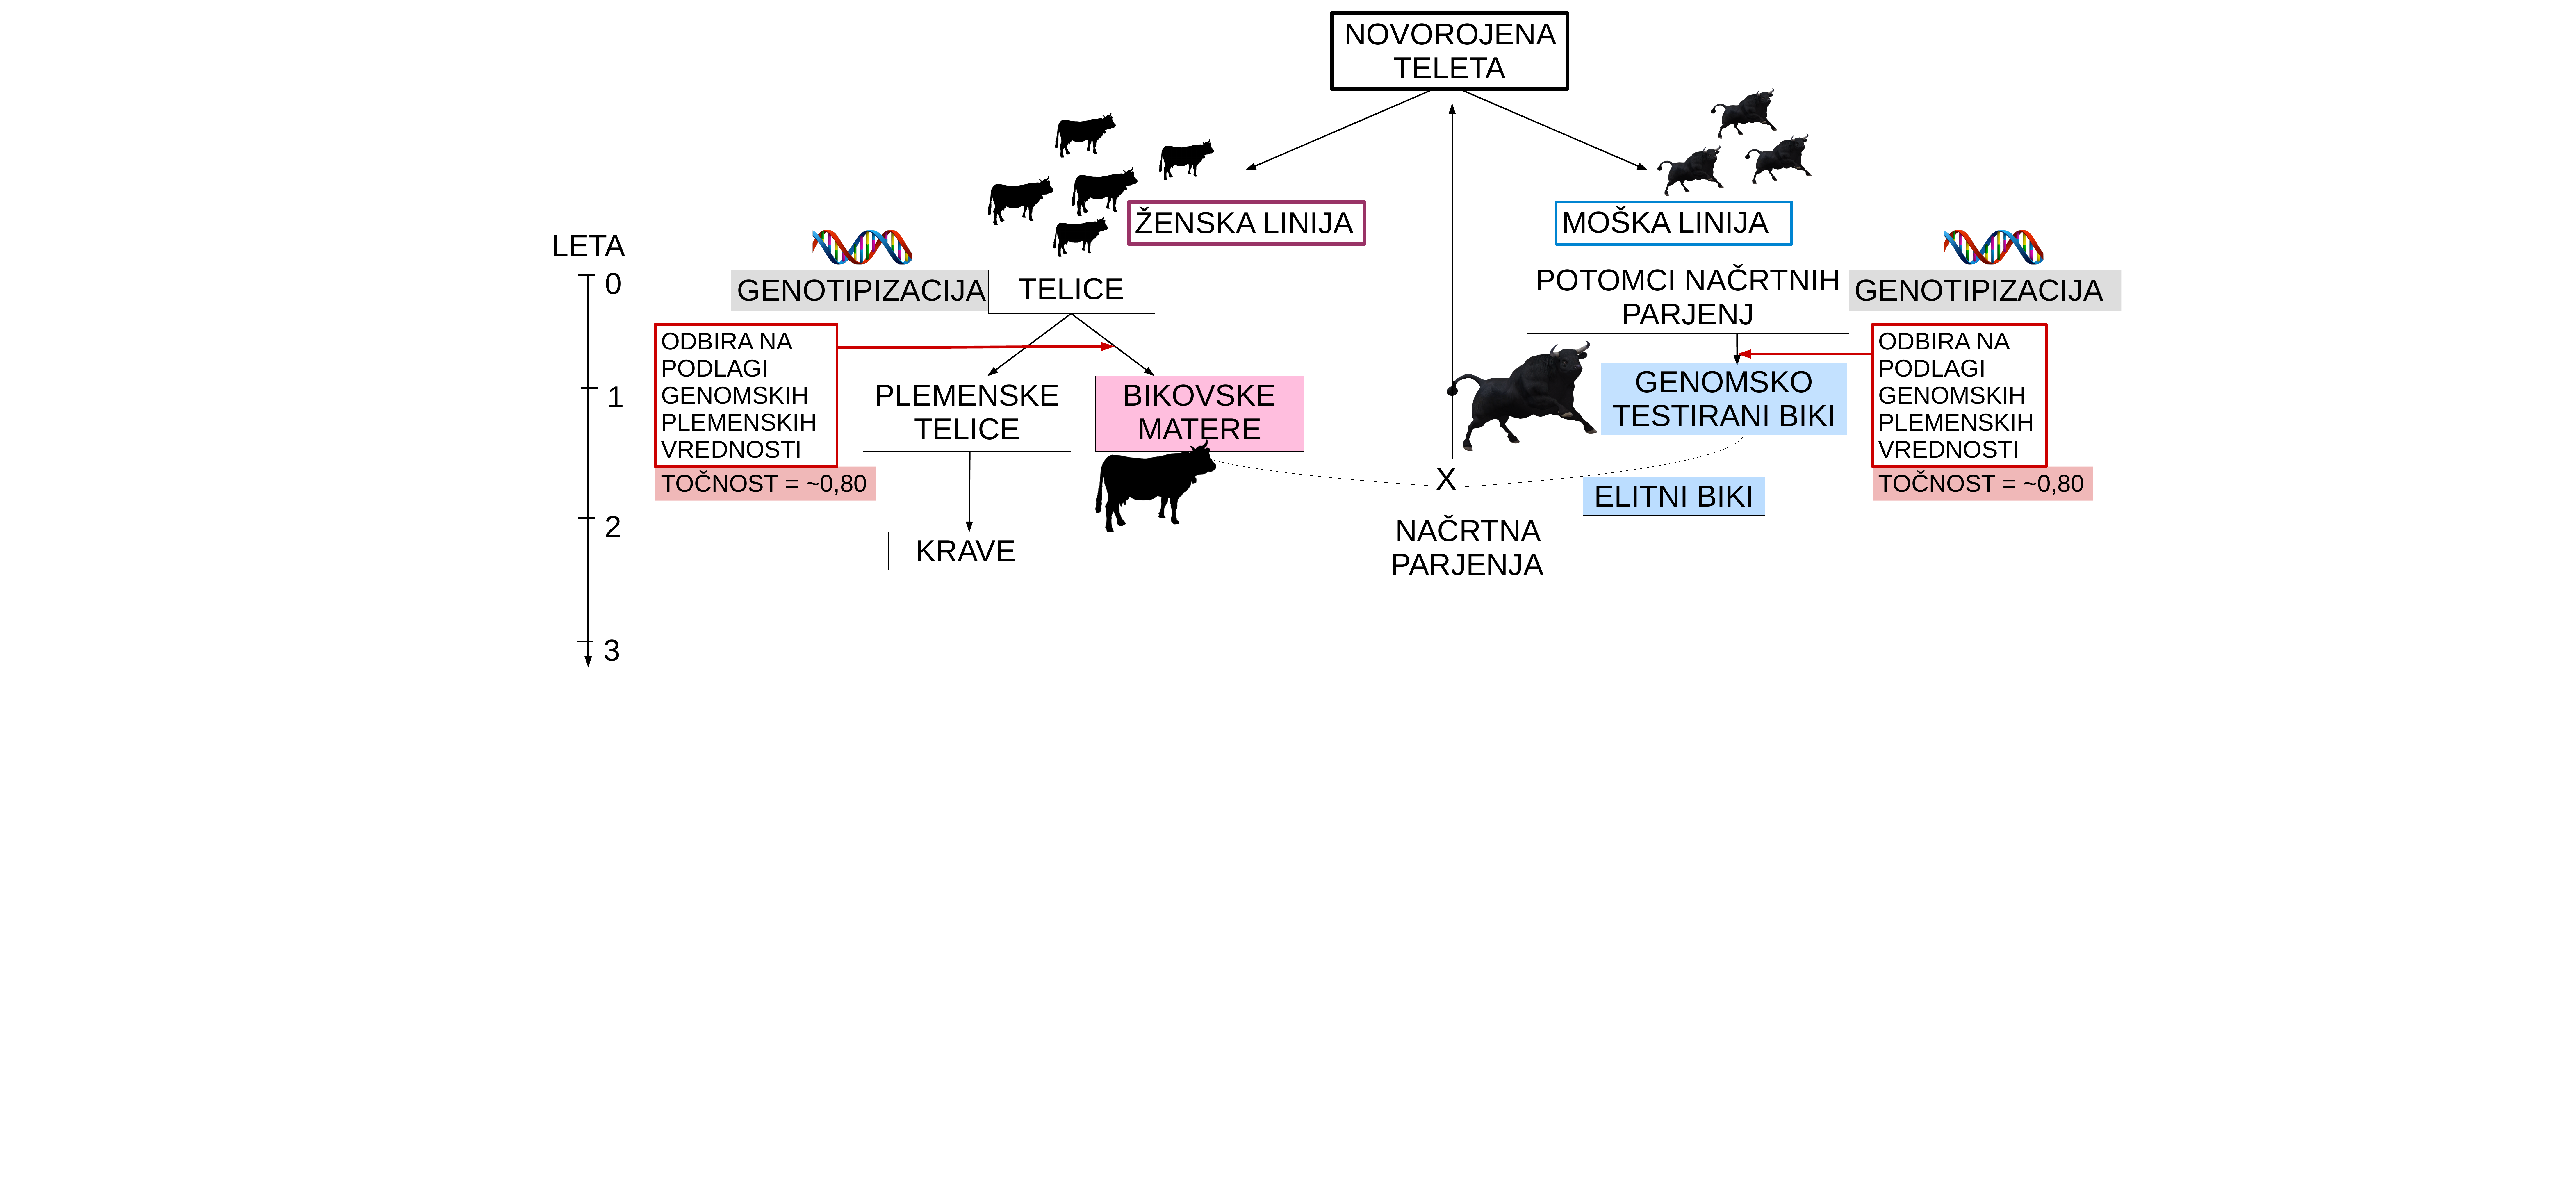

NOVOROJENA TELETA
MOŠKA LINIJA
ŽENSKA LINIJA
LETA
POTOMCI NAČRTNIH PARJENJ
0
GENOTIPIZACIJA
TELICE
GENOTIPIZACIJA
ODBIRA NA PODLAGI GENOMSKIH PLEMENSKIH VREDNOSTI
ODBIRA NA PODLAGI GENOMSKIH PLEMENSKIH VREDNOSTI
GENOMSKO TESTIRANI BIKI
PLEMENSKE TELICE
BIKOVSKE MATERE
1
X
TOČNOST = ~0,80
TOČNOST = ~0,80
ELITNI BIKI
2
NAČRTNA PARJENJA
KRAVE
3